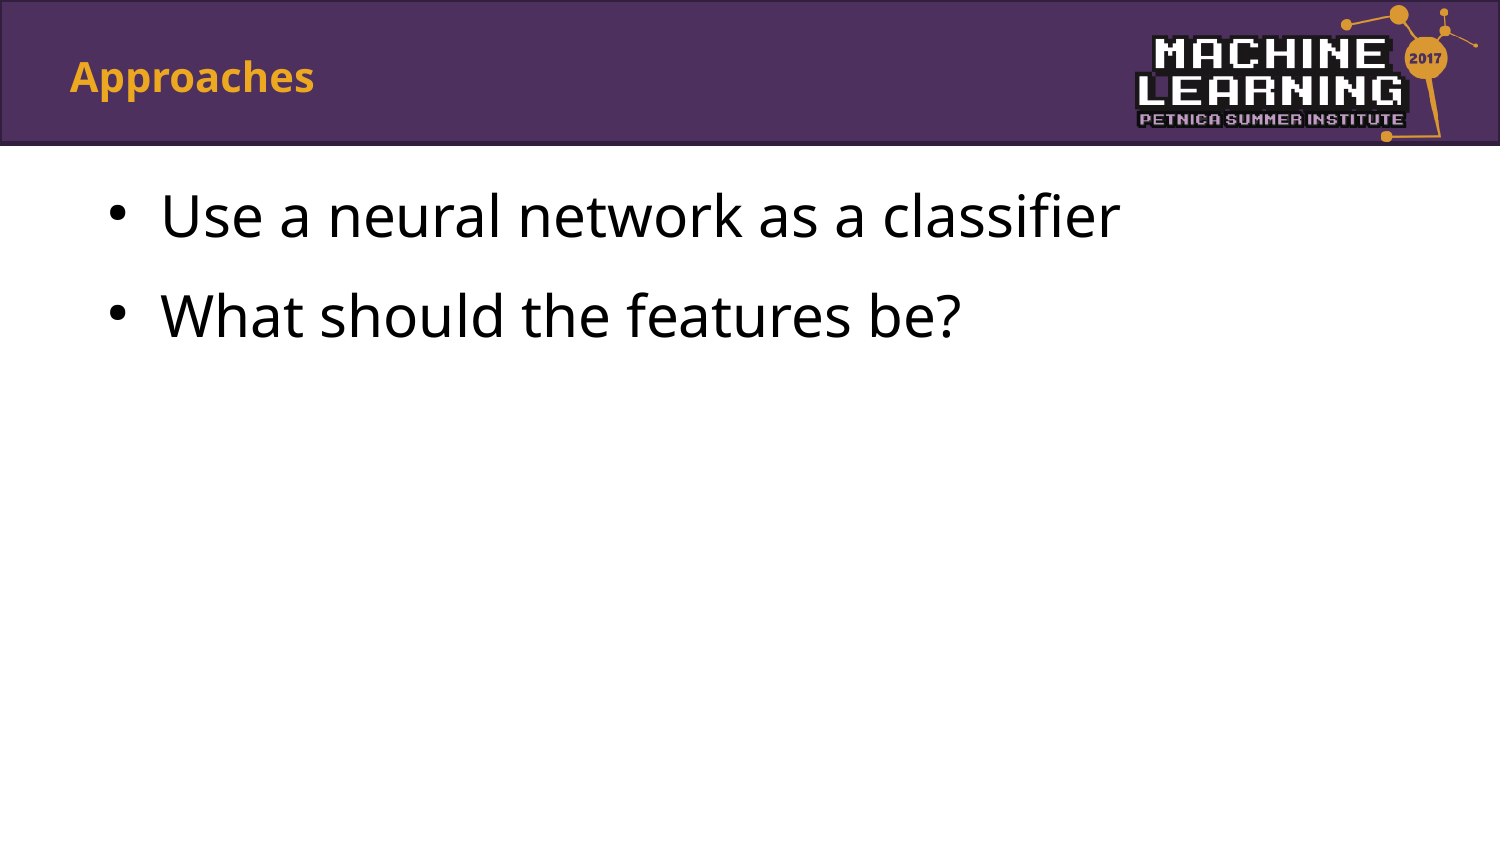

Approaches
# Use a neural network as a classifier
What should the features be?